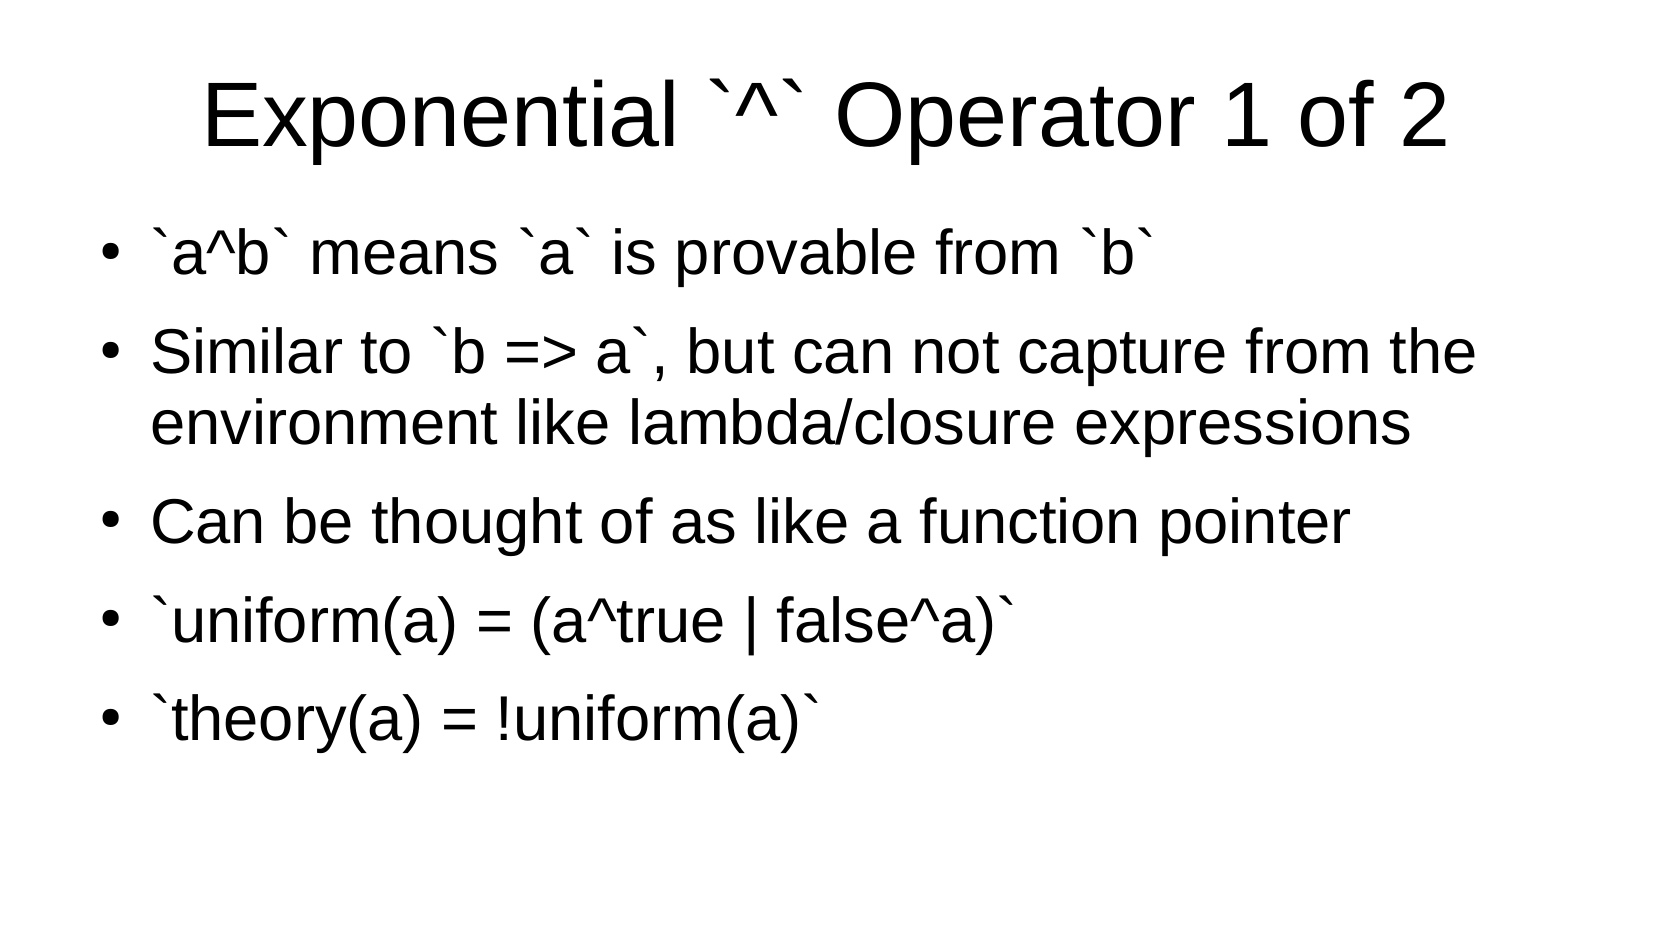

# Exponential `^` Operator 1 of 2
`a^b` means `a` is provable from `b`
Similar to `b => a`, but can not capture from the environment like lambda/closure expressions
Can be thought of as like a function pointer
`uniform(a) = (a^true | false^a)`
`theory(a) = !uniform(a)`